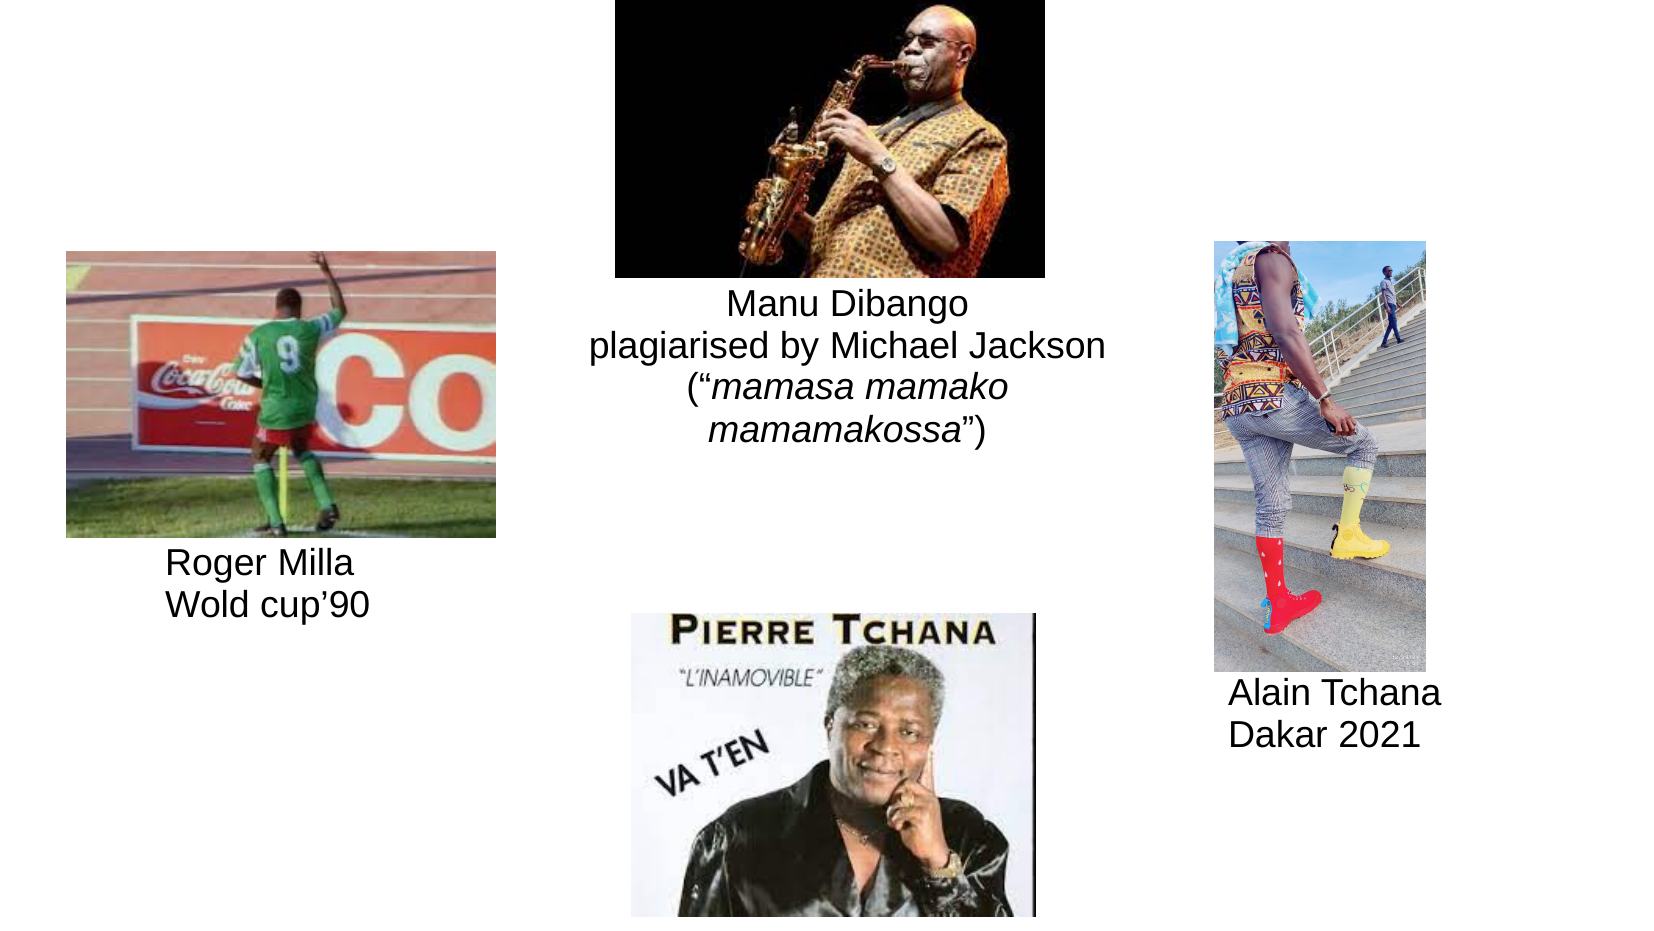

Manu Dibango
plagiarised by Michael Jackson
(“mamasa mamako mamamakossa”)
Roger Milla
Wold cup’90
Alain Tchana
Dakar 2021
Pierre Tchana
Salsa